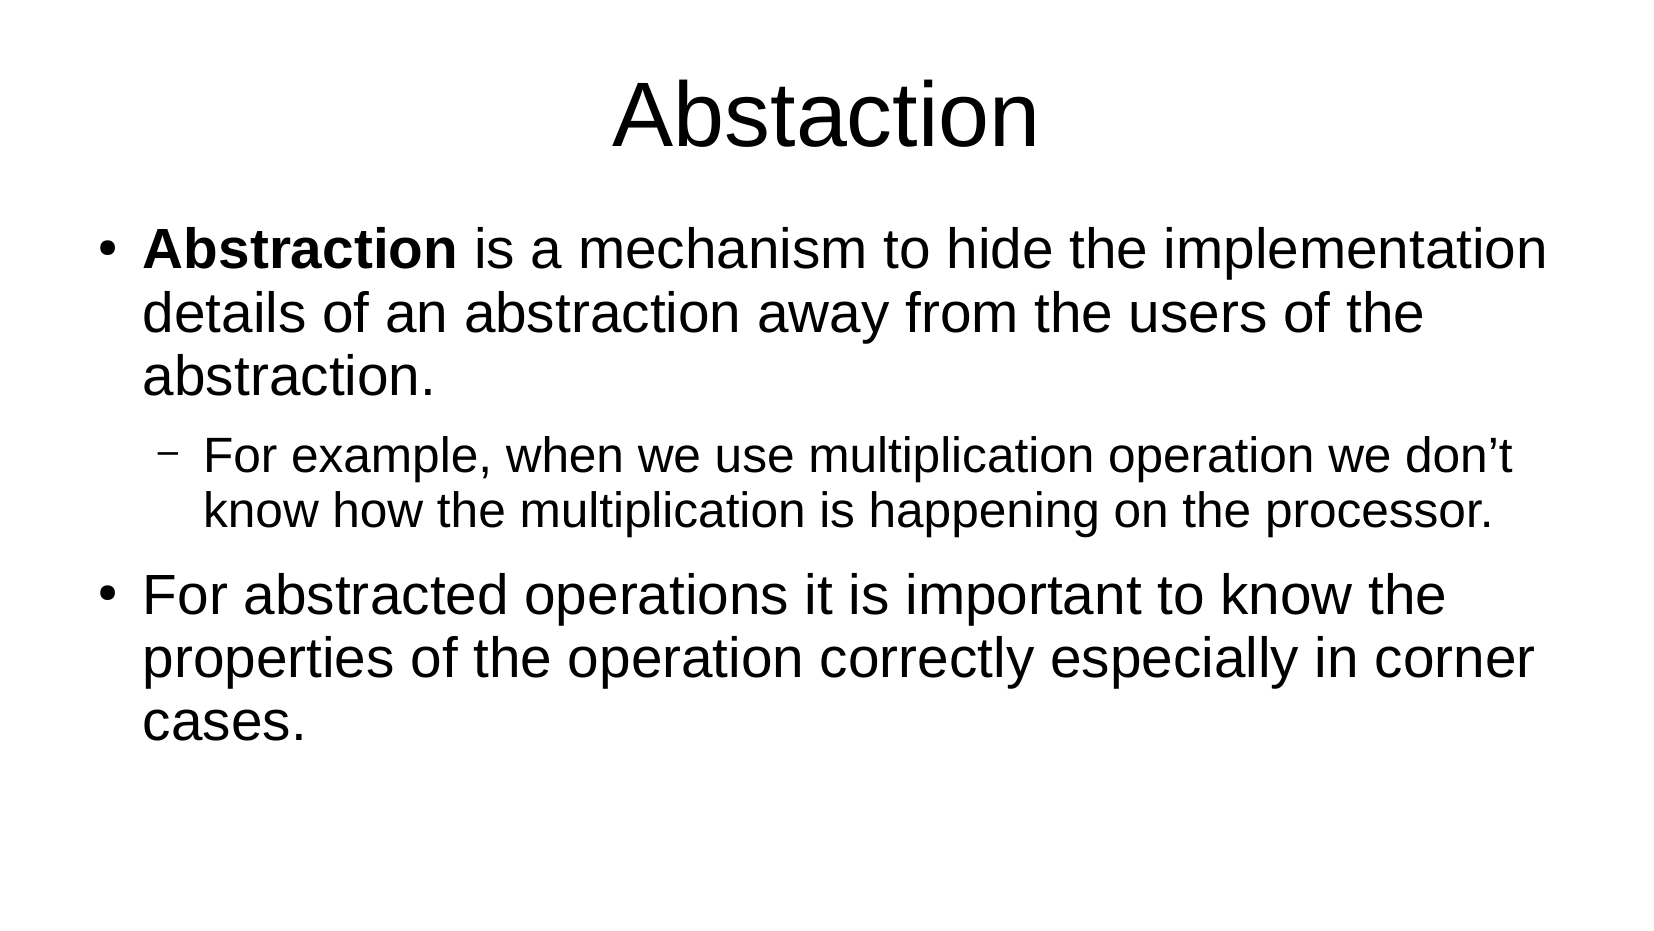

# Abstaction
Abstraction is a mechanism to hide the implementation details of an abstraction away from the users of the abstraction.
For example, when we use multiplication operation we don’t know how the multiplication is happening on the processor.
For abstracted operations it is important to know the properties of the operation correctly especially in corner cases.